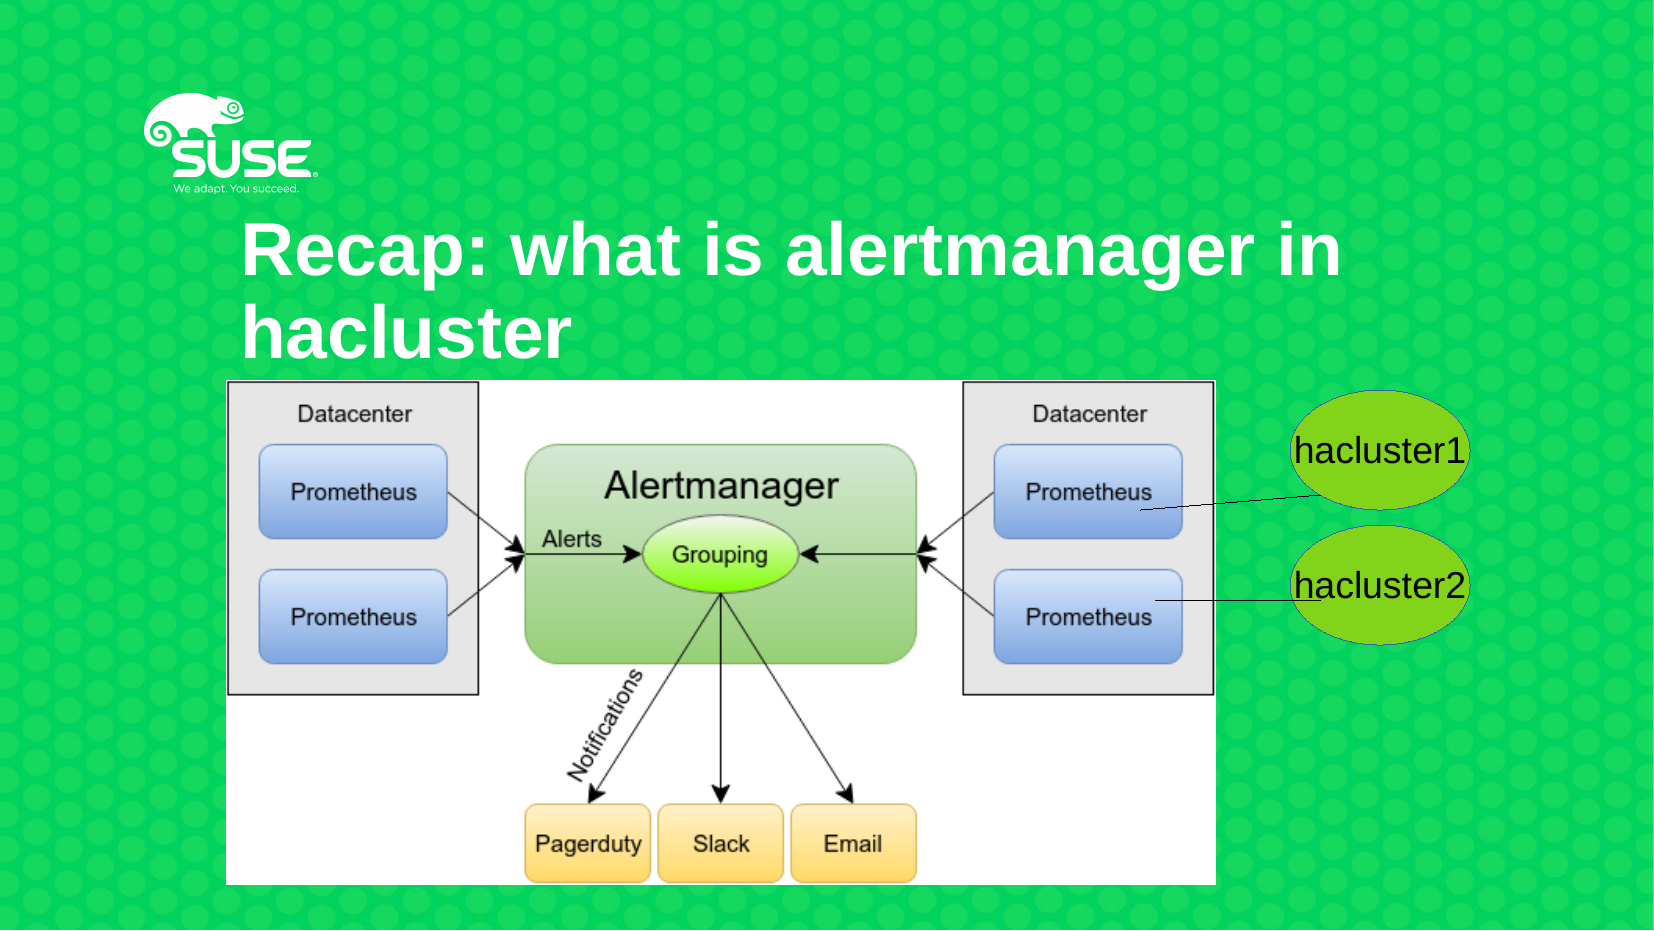

# Recap: what is alertmanager in hacluster
hacluster1
hacluster2